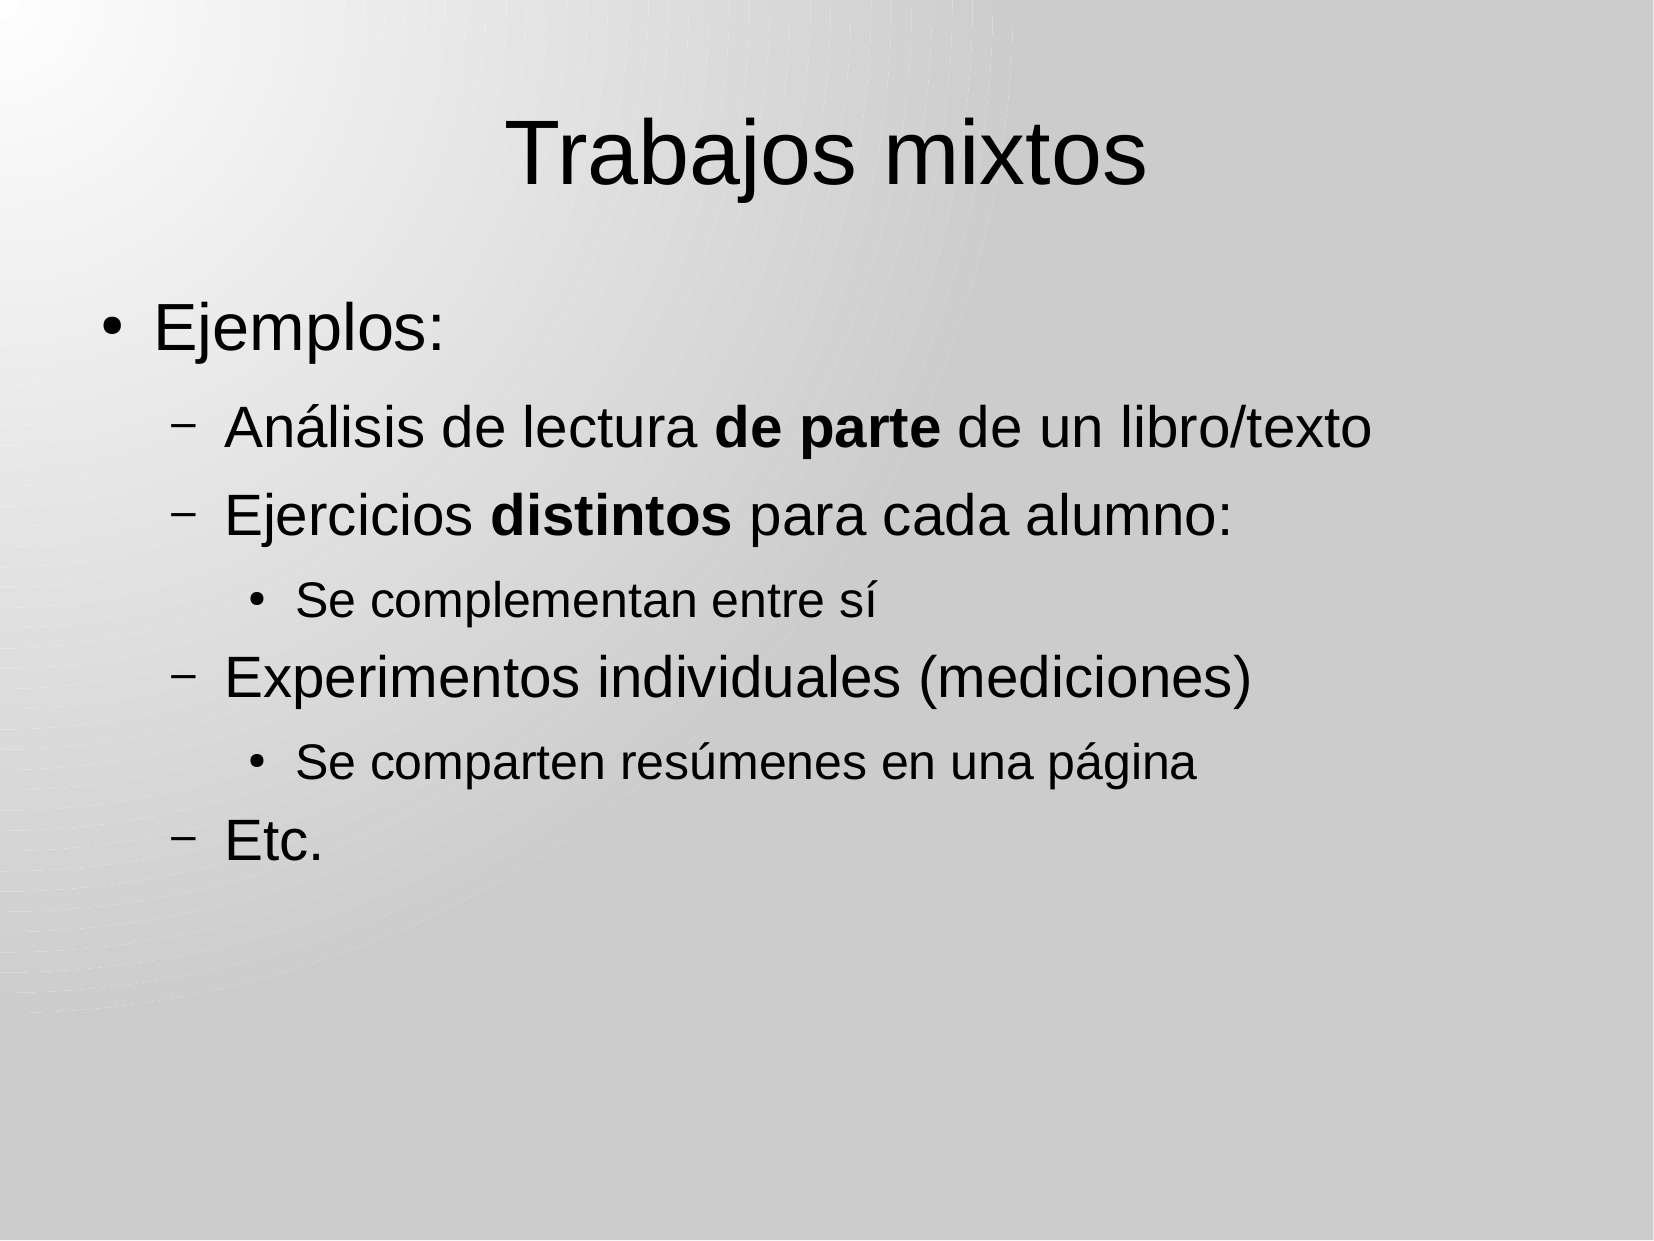

# Trabajos mixtos
Ejemplos:
Análisis de lectura de parte de un libro/texto
Ejercicios distintos para cada alumno:
Se complementan entre sí
Experimentos individuales (mediciones)
Se comparten resúmenes en una página
Etc.